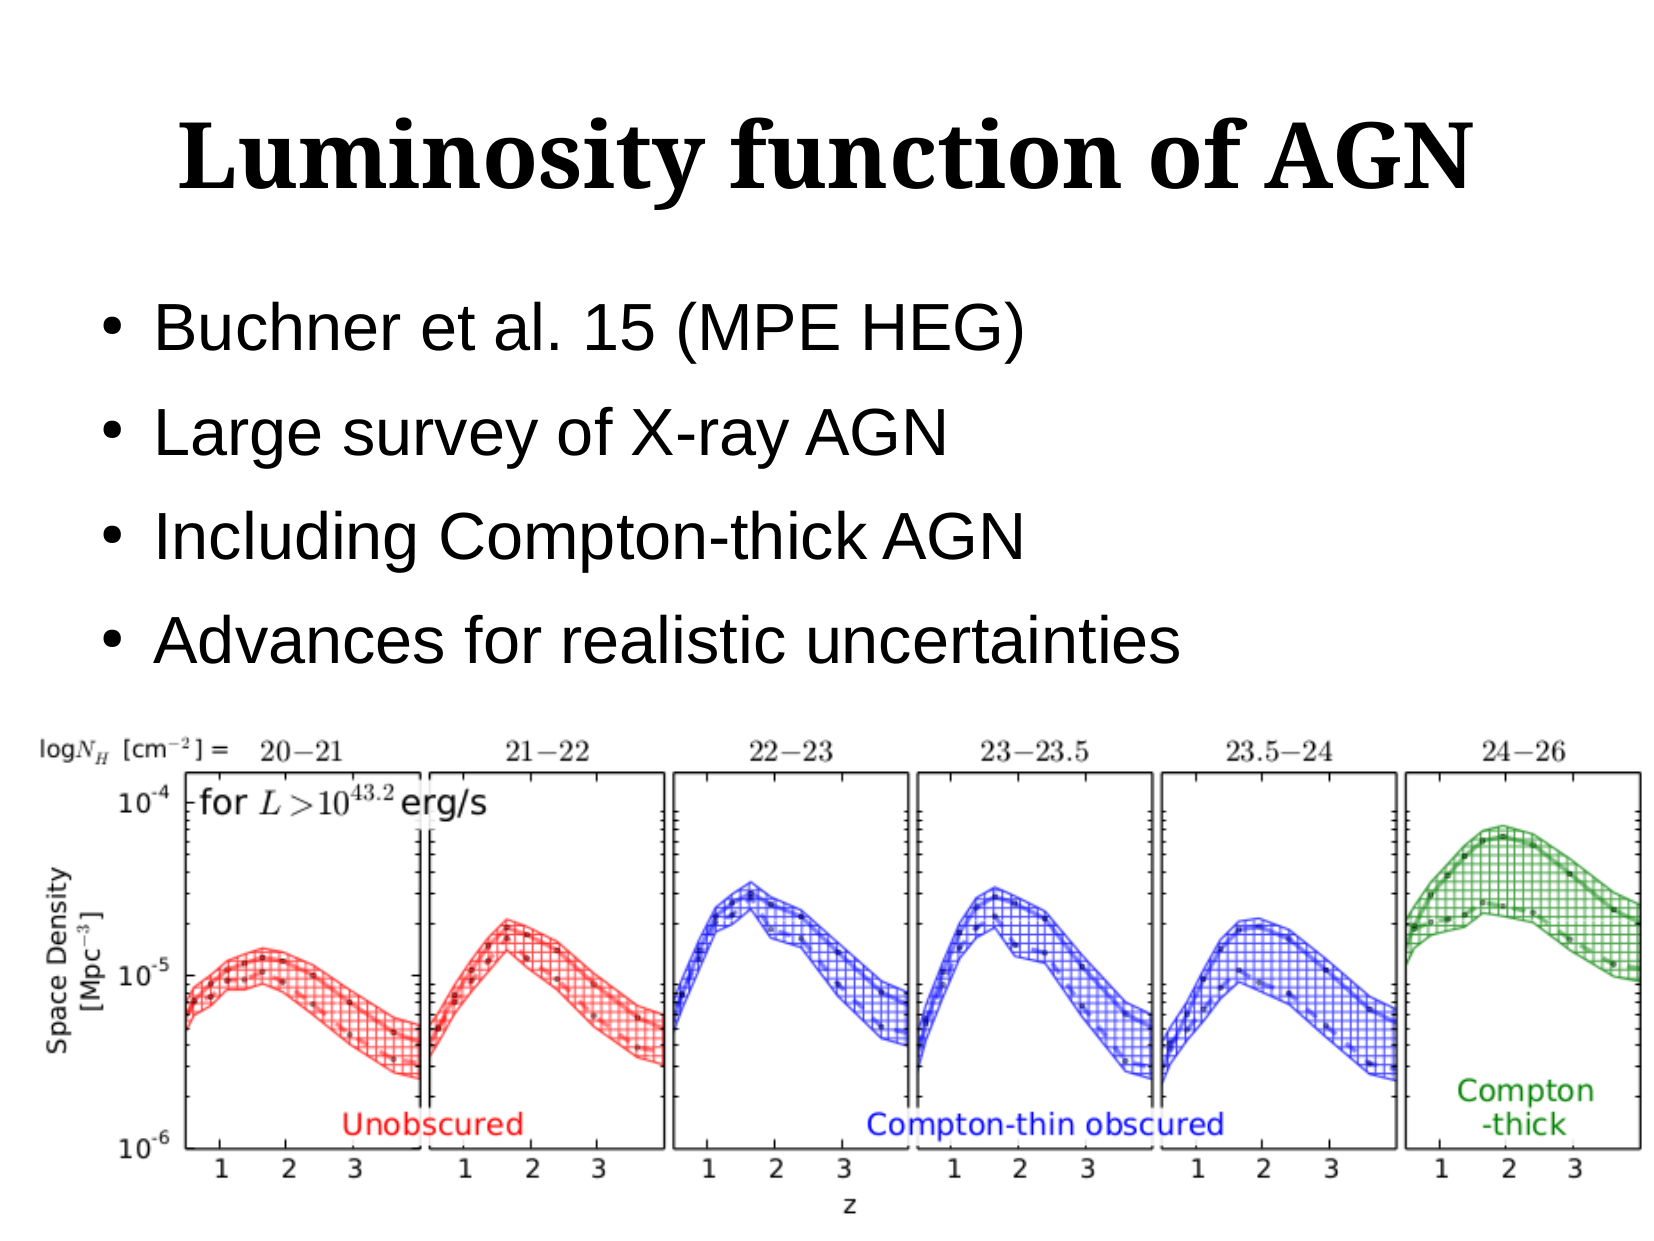

# Luminosity function of AGN
Buchner et al. 15 (MPE HEG)
Large survey of X-ray AGN
Including Compton-thick AGN
Advances for realistic uncertainties
Johannes Buchner